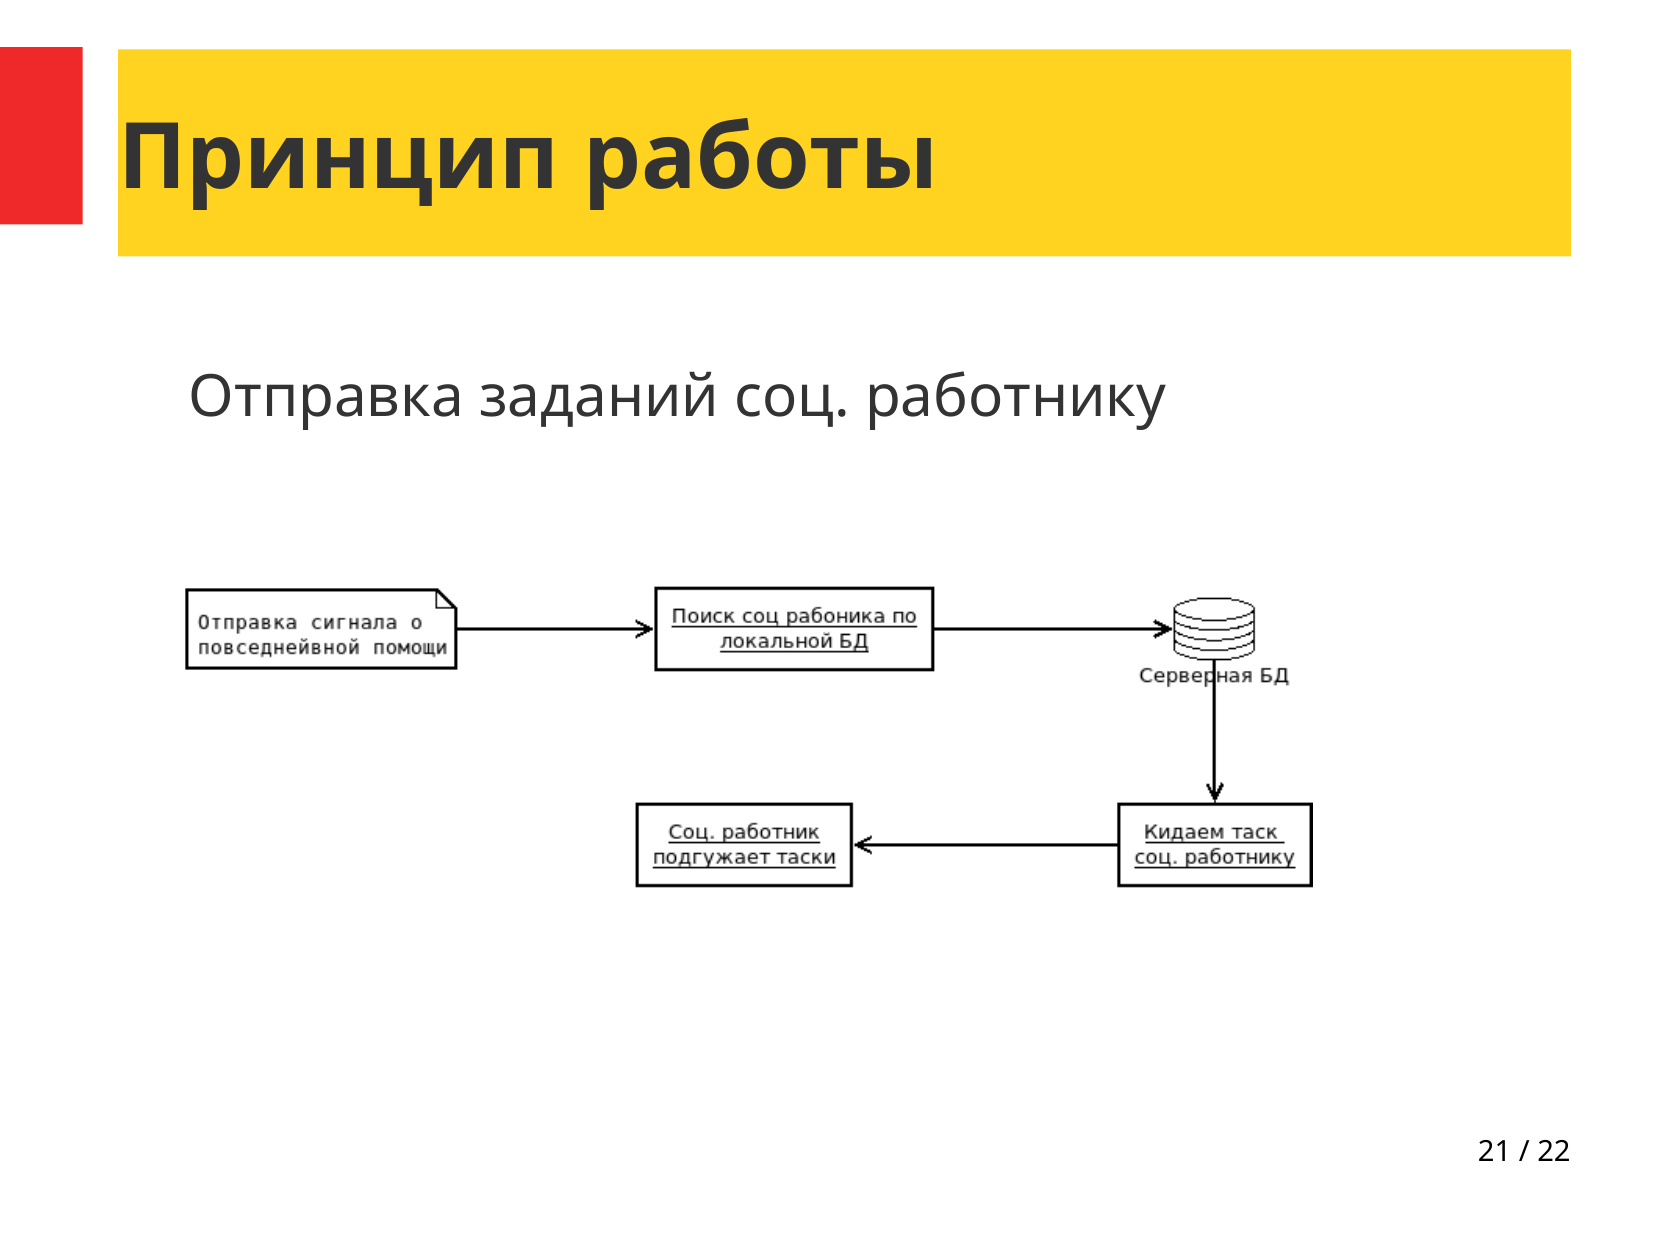

# Принцип работы
Отправка заданий соц. работнику
21